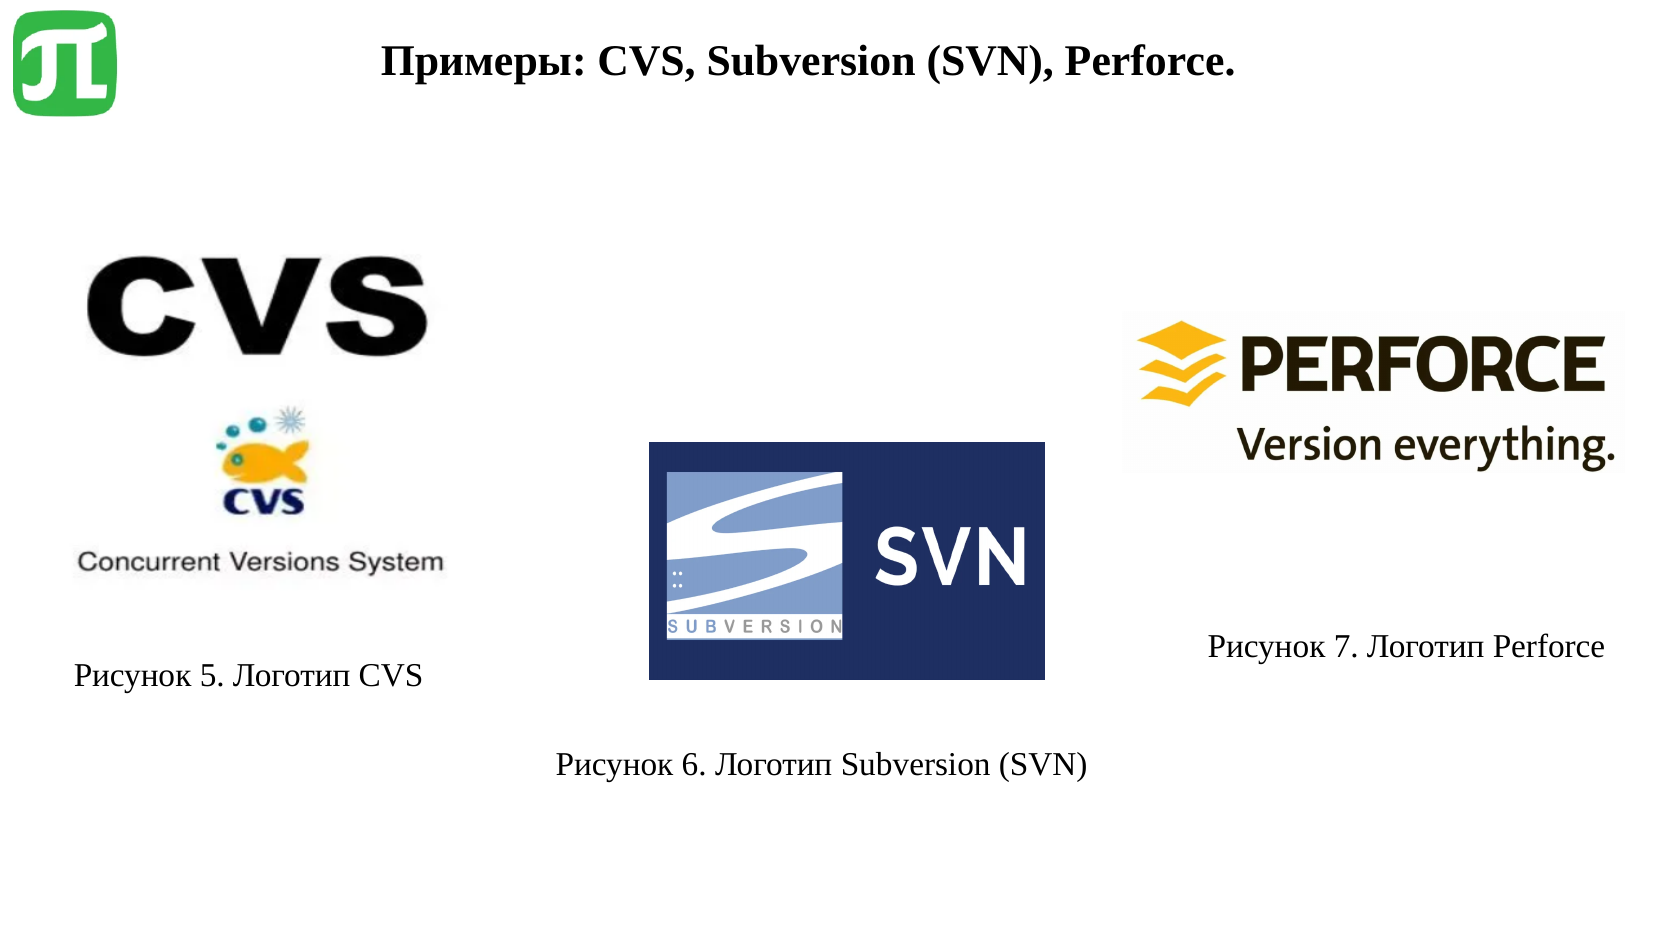

Примеры: CVS, Subversion (SVN), Perforce.
Рисунок 7. Логотип Perforce
Рисунок 5. Логотип CVS
Рисунок 6. Логотип Subversion (SVN)